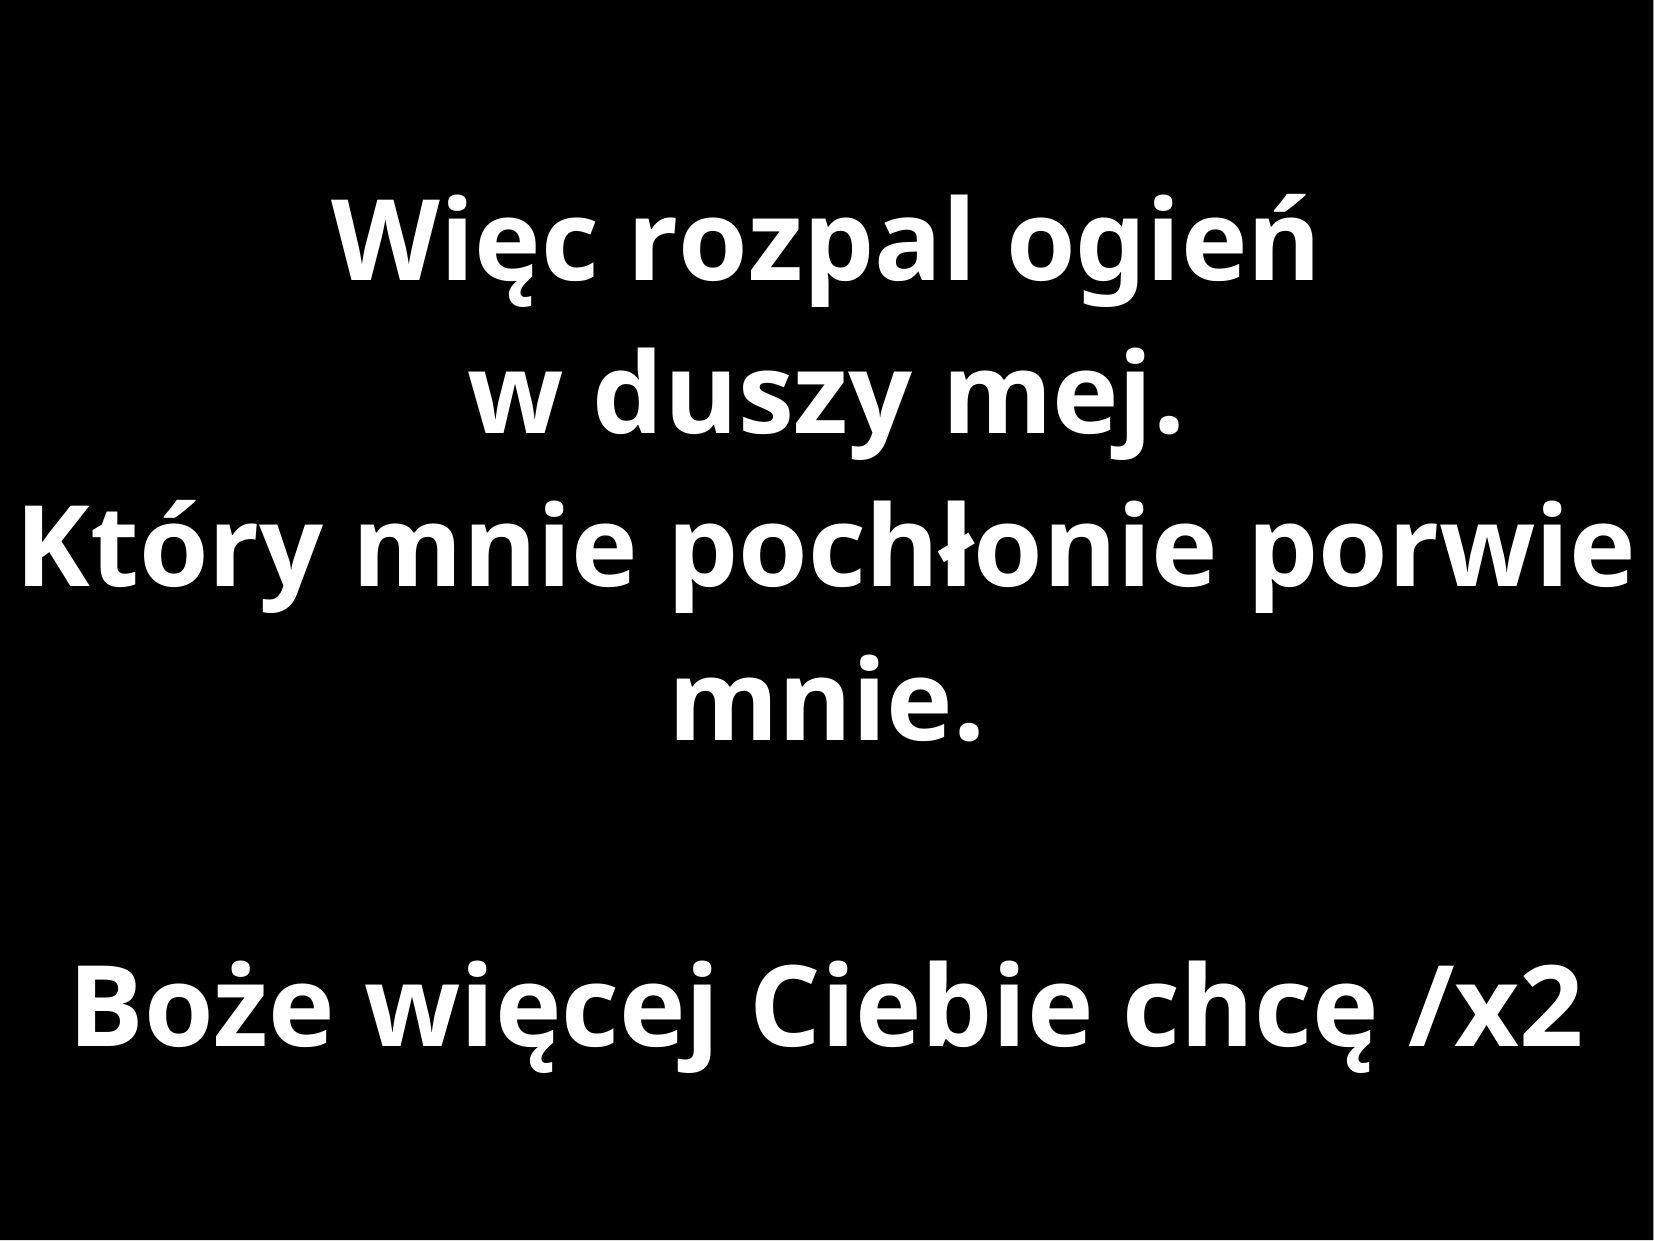

# Więc rozpal ogień w duszy mej. Który mnie pochłonie porwie mnie. Boże więcej Ciebie chcę /x2